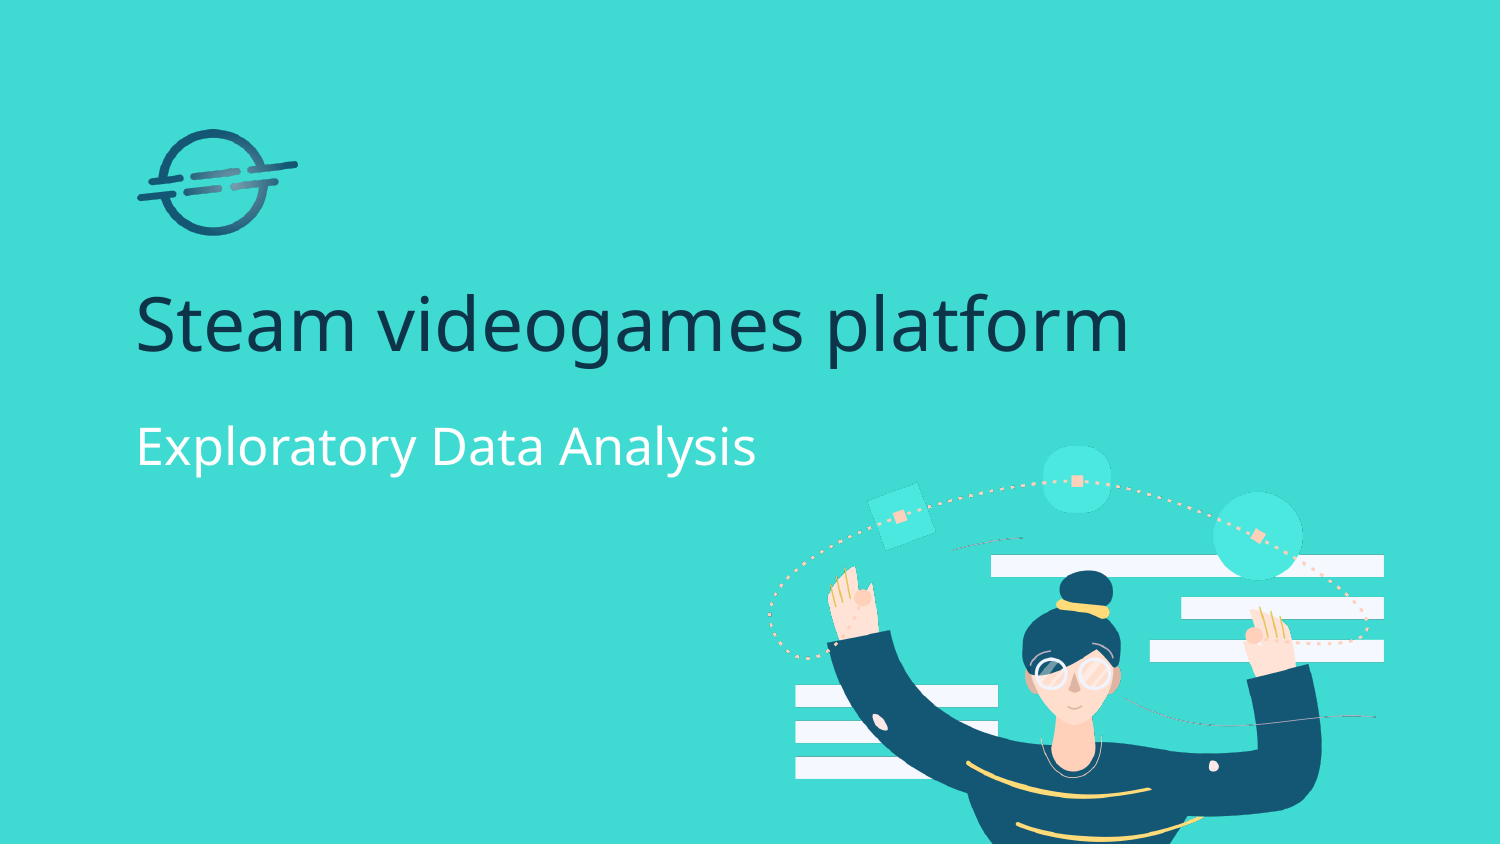

# Steam videogames platform
Exploratory Data Analysis